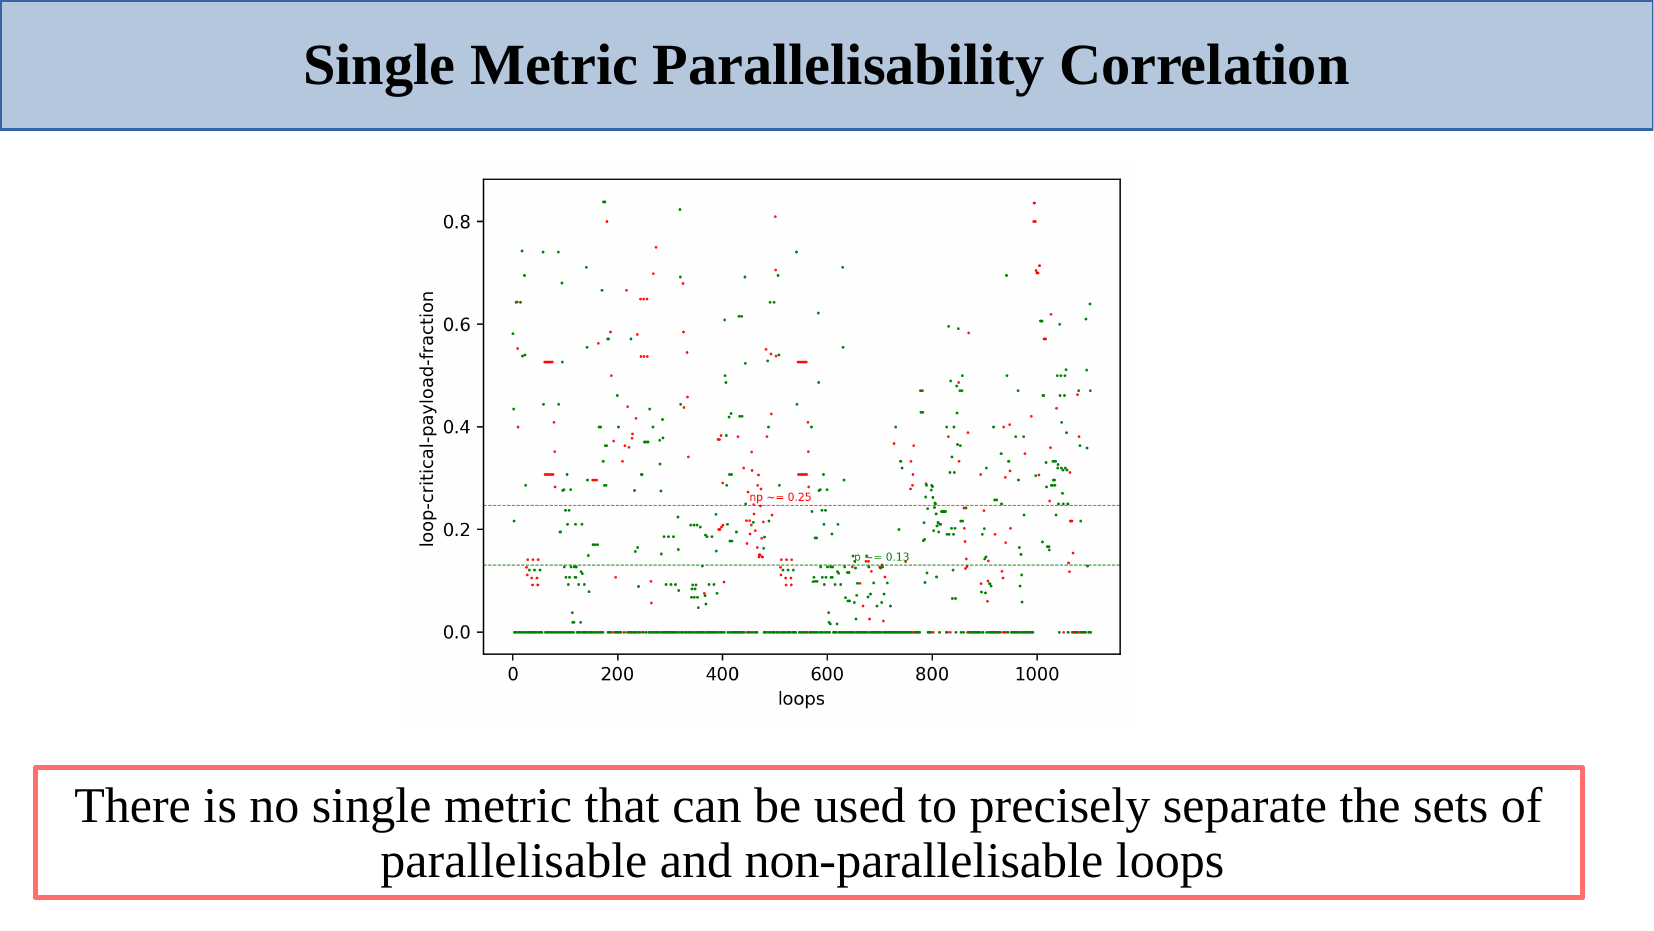

# Single Metric Parallelisability Correlation
There is no single metric that can be used to precisely separate the sets of parallelisable and non-parallelisable loops